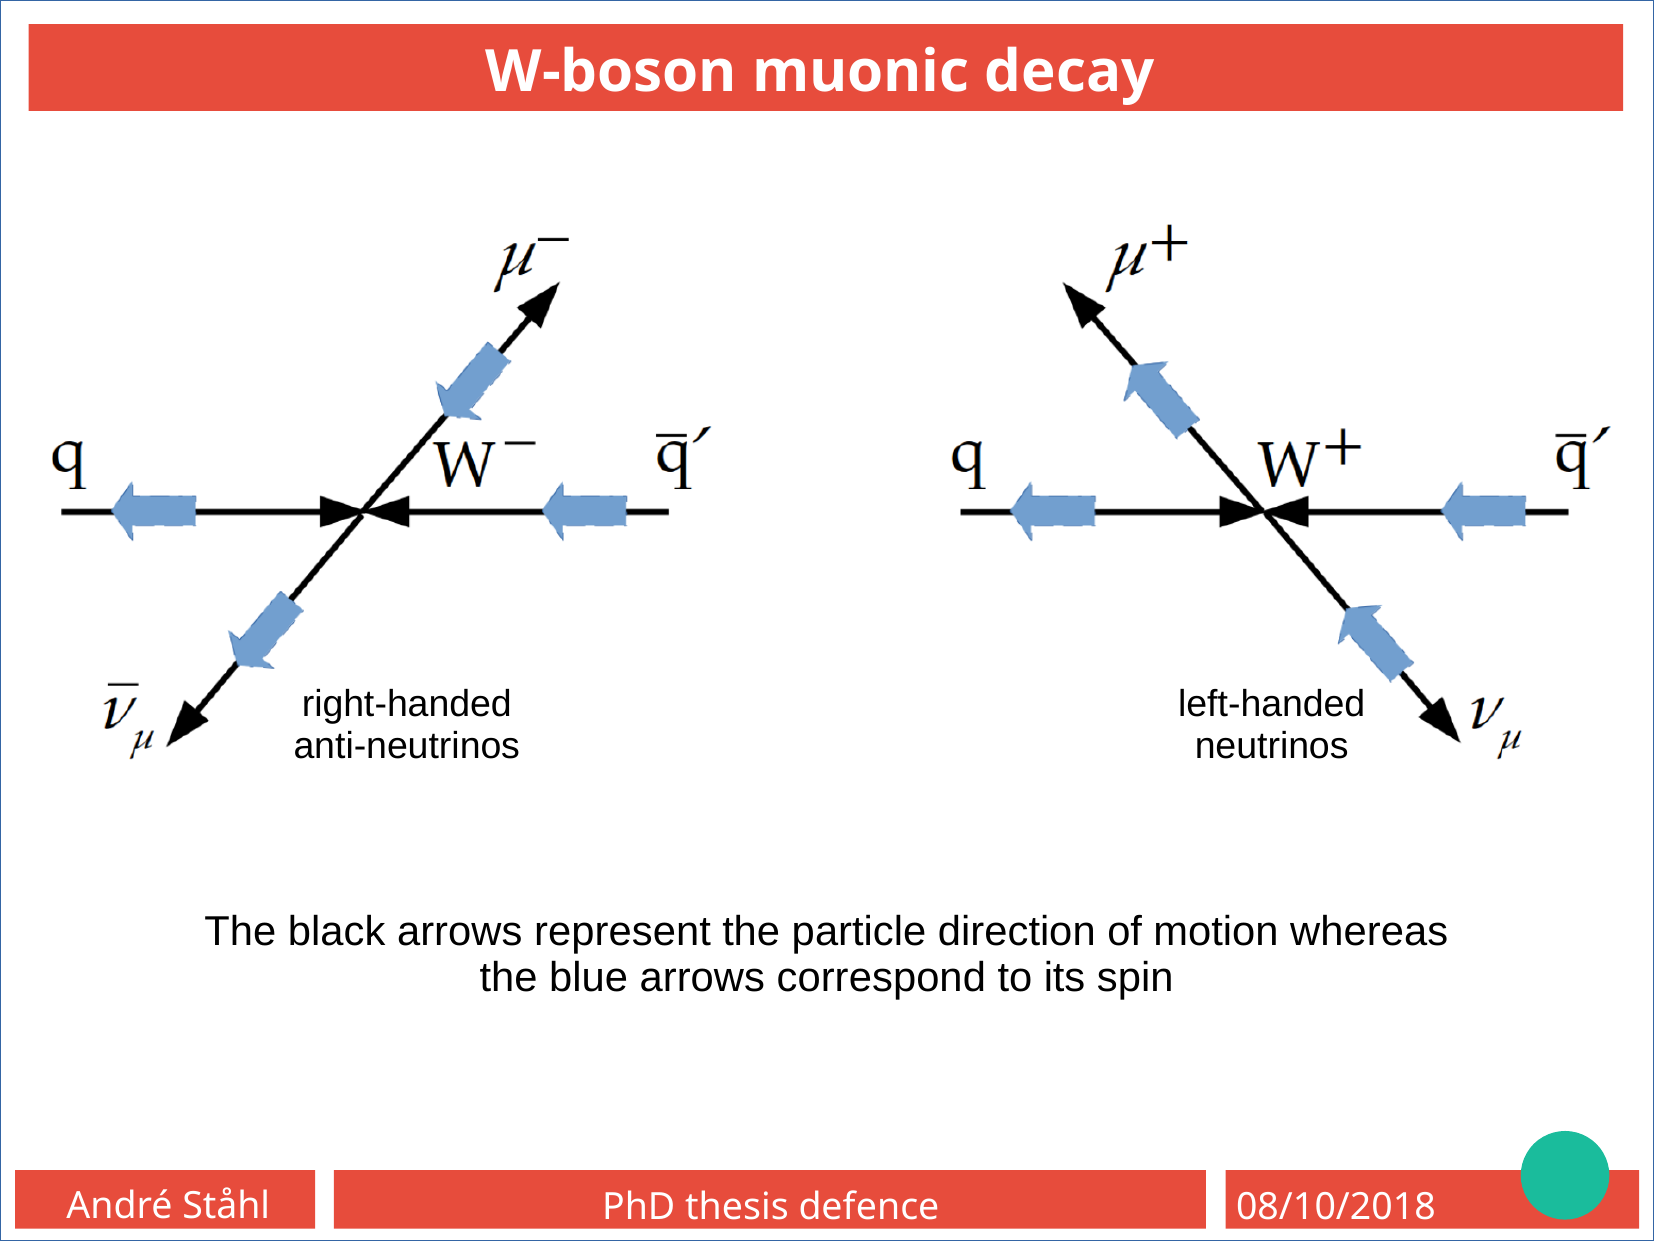

# W-boson muonic decay
right-handed anti-neutrinos
left-handed
neutrinos
The black arrows represent the particle direction of motion whereas the blue arrows correspond to its spin
08/10/2018